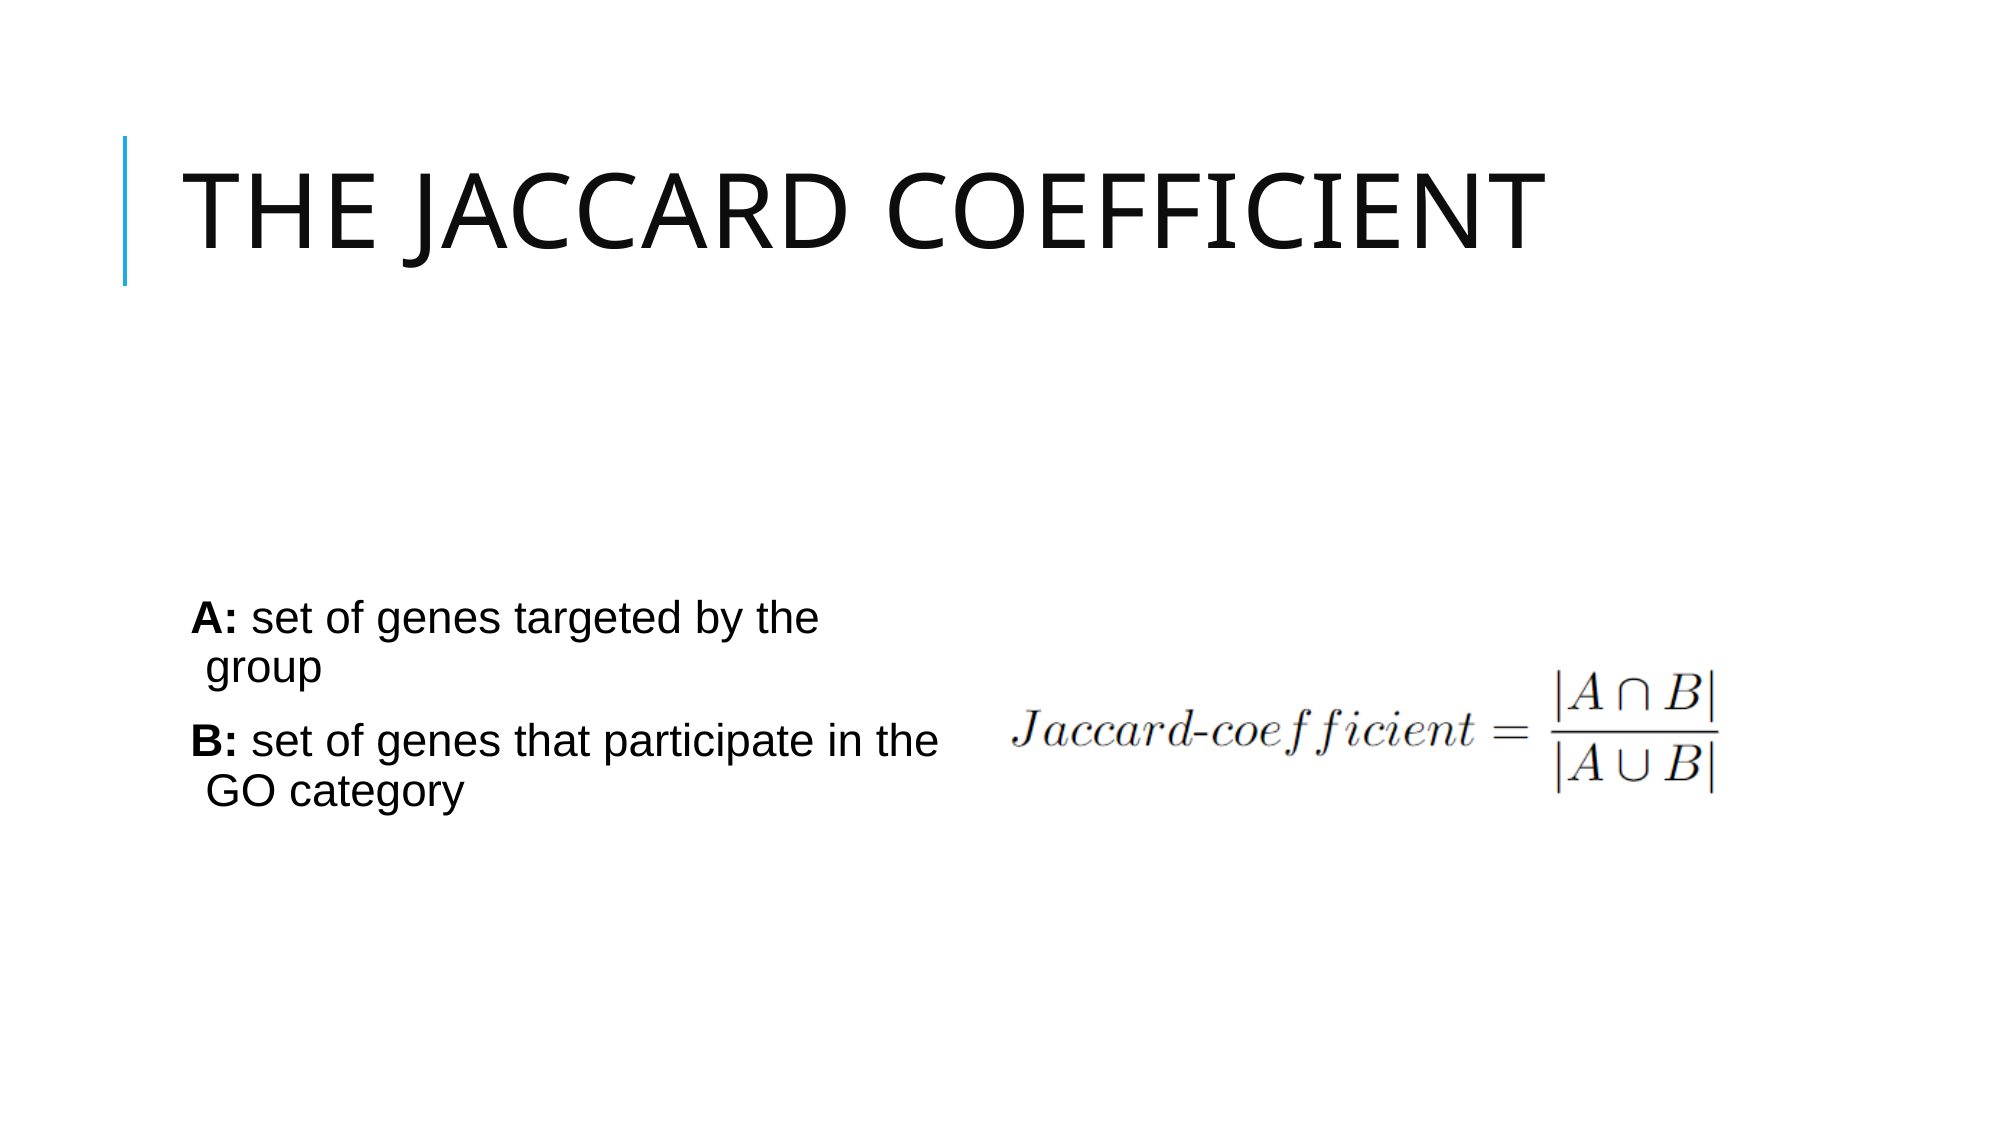

# the Jaccard coefficient
A: set of genes targeted by the group
B: set of genes that participate in the GO category